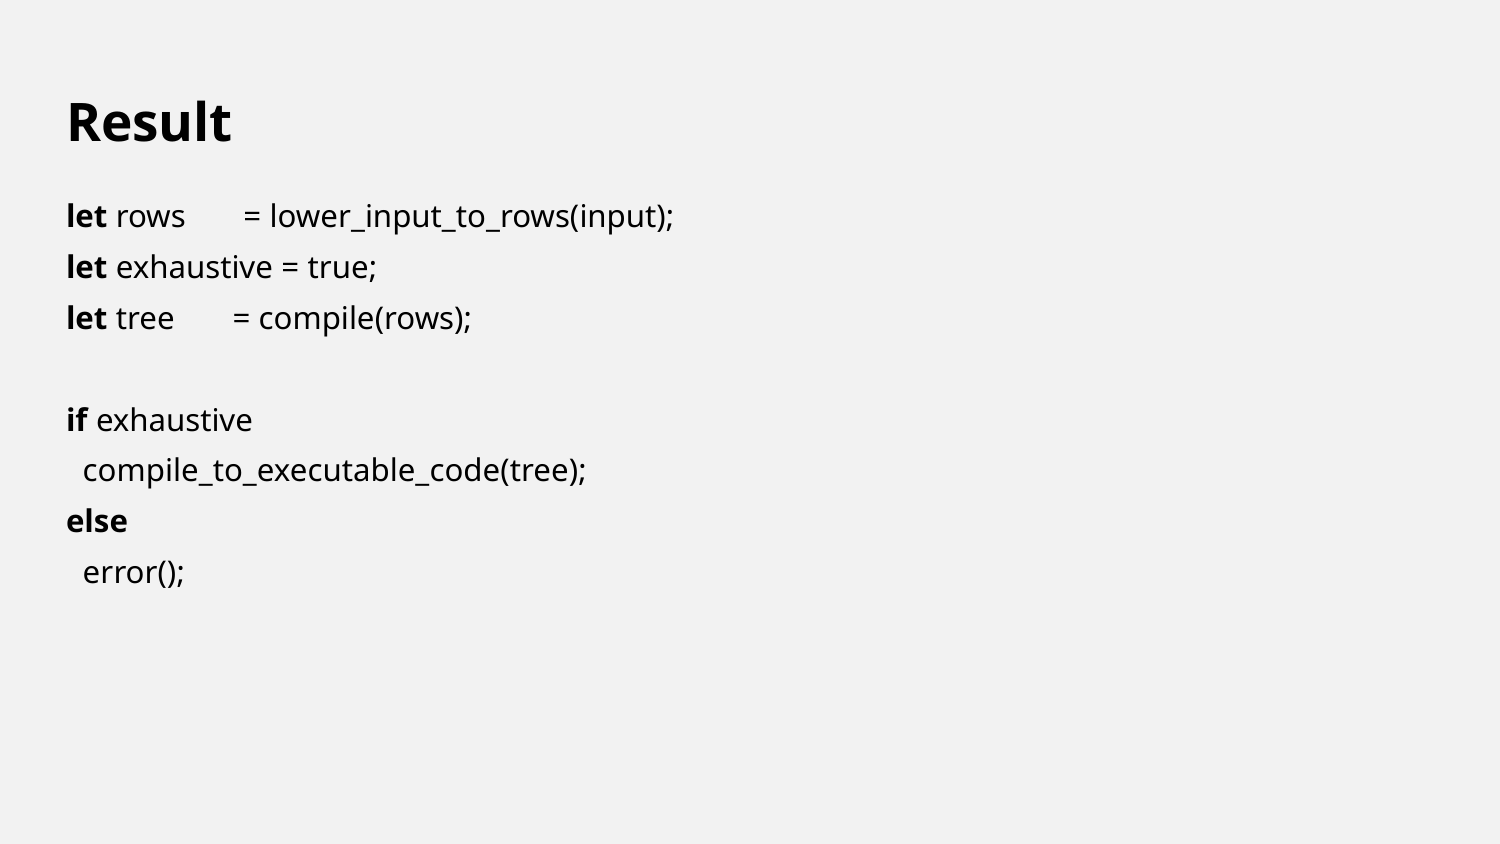

# Result
let rows = lower_input_to_rows(input);
let exhaustive = true;
let tree = compile(rows);
if exhaustive
 compile_to_executable_code(tree);
else
 error();